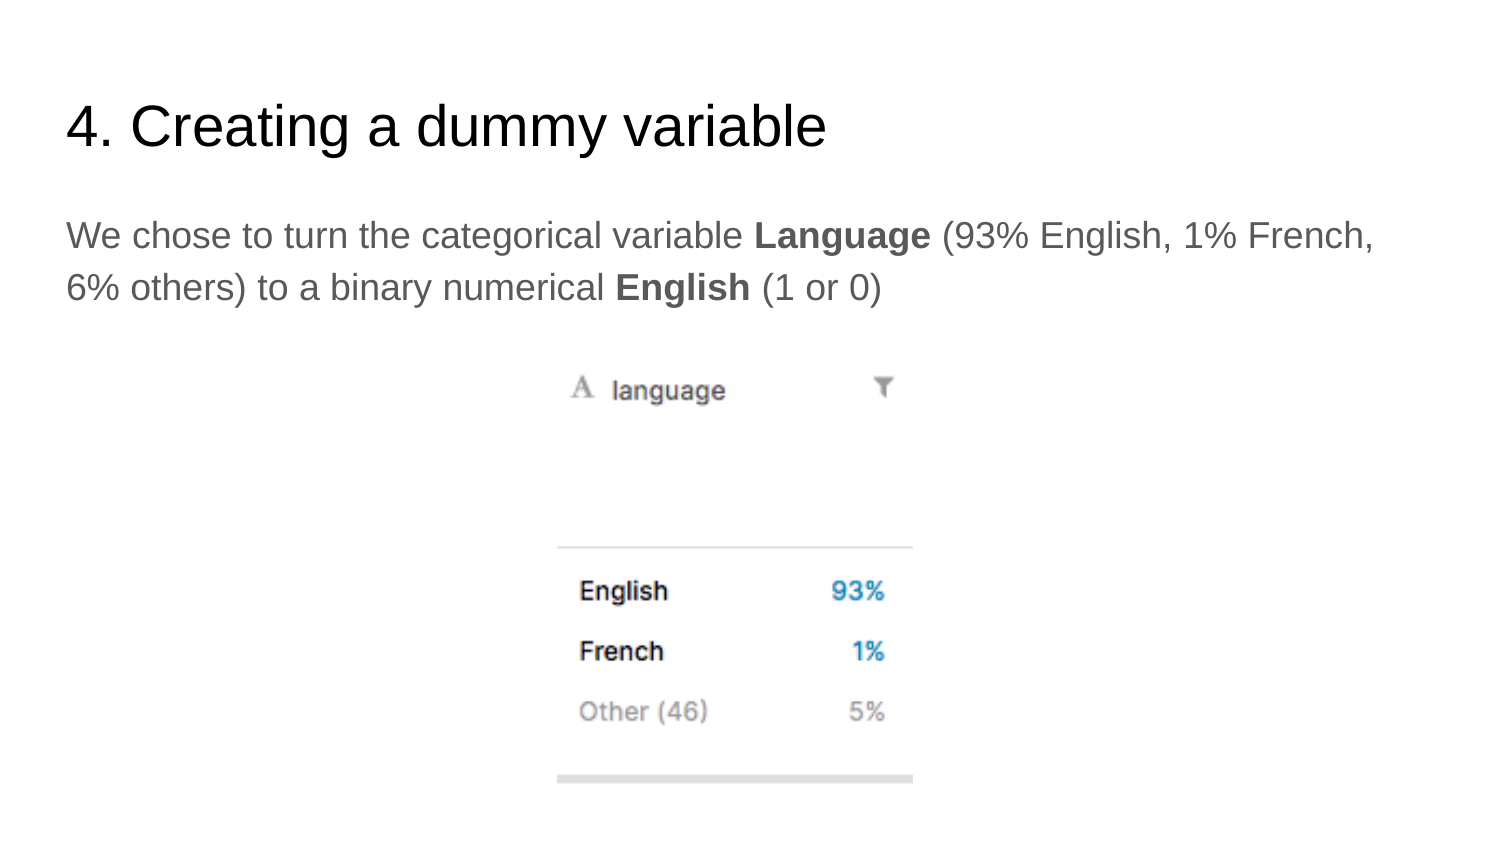

# 4. Creating a dummy variable
We chose to turn the categorical variable Language (93% English, 1% French, 6% others) to a binary numerical English (1 or 0)